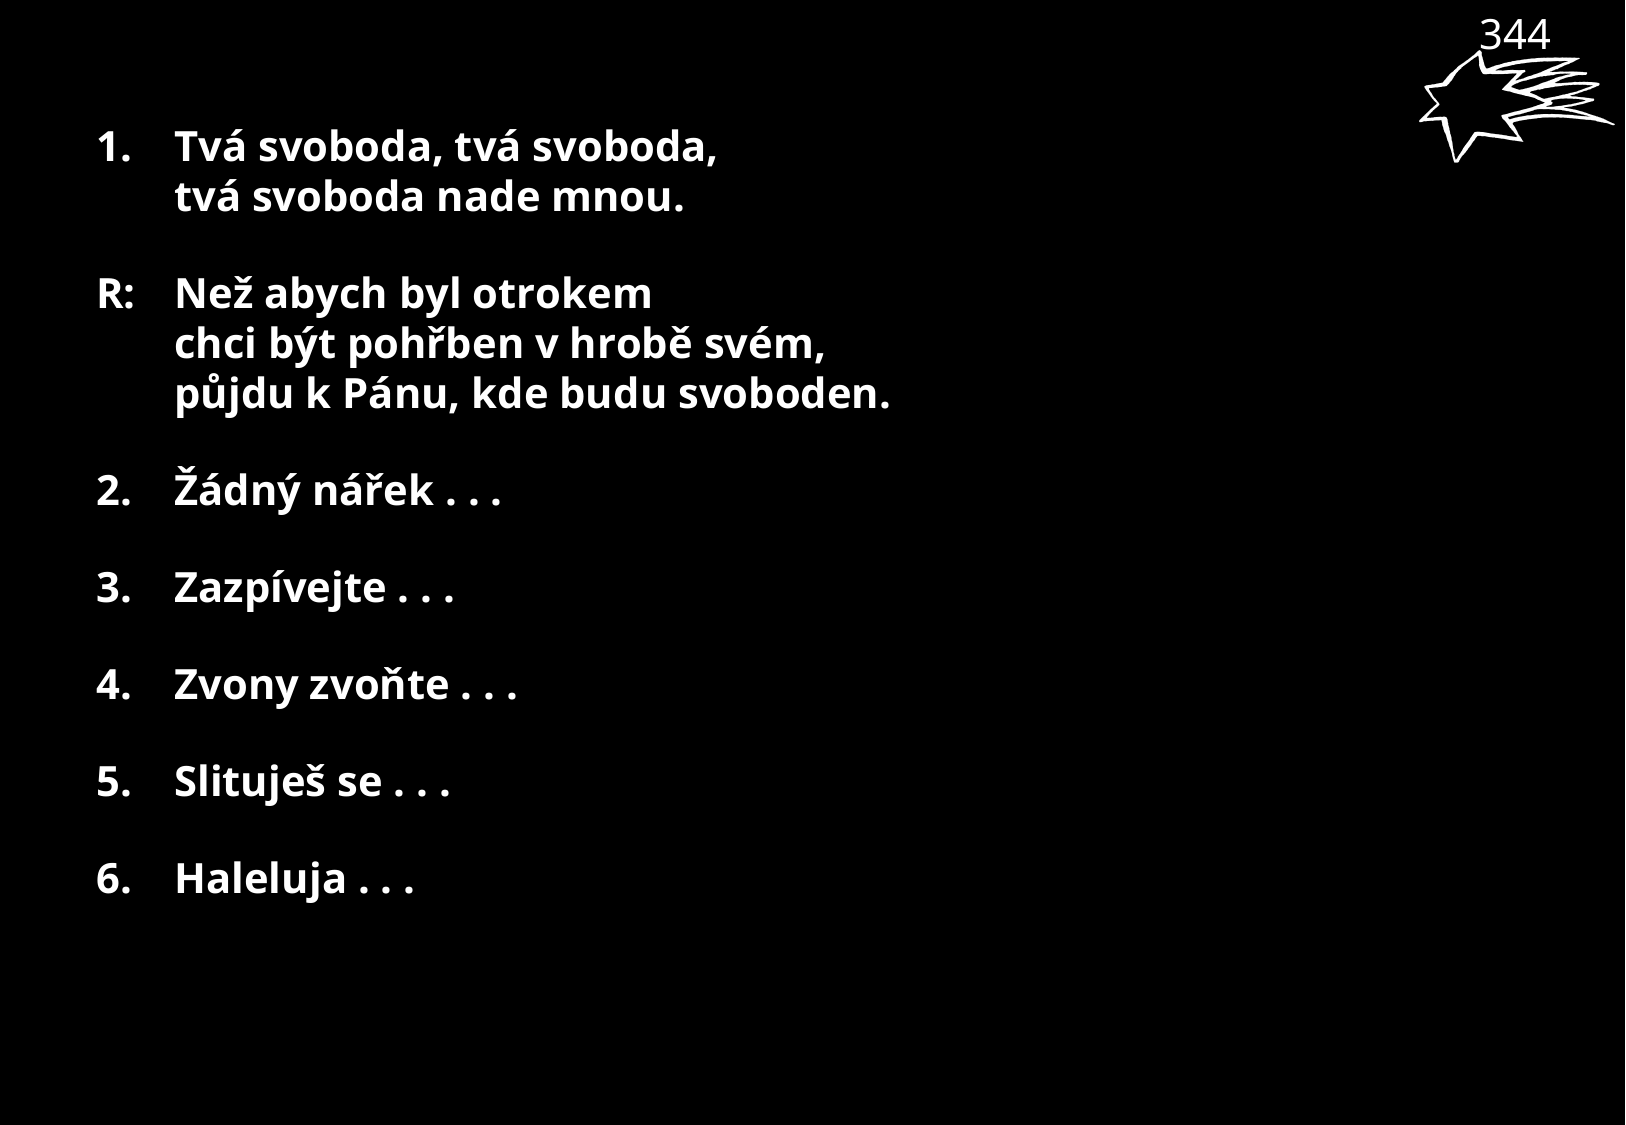

344
# 1. 	Tvá svoboda, tvá svoboda, tvá svoboda nade mnou.
R: 	Než abych byl otrokem
chci být pohřben v hrobě svém,
půjdu k Pánu, kde budu svoboden.
Žádný nářek . . .
Zazpívejte . . .
Zvony zvoňte . . .
5. 	Slituješ se . . .
6. 	Haleluja . . .